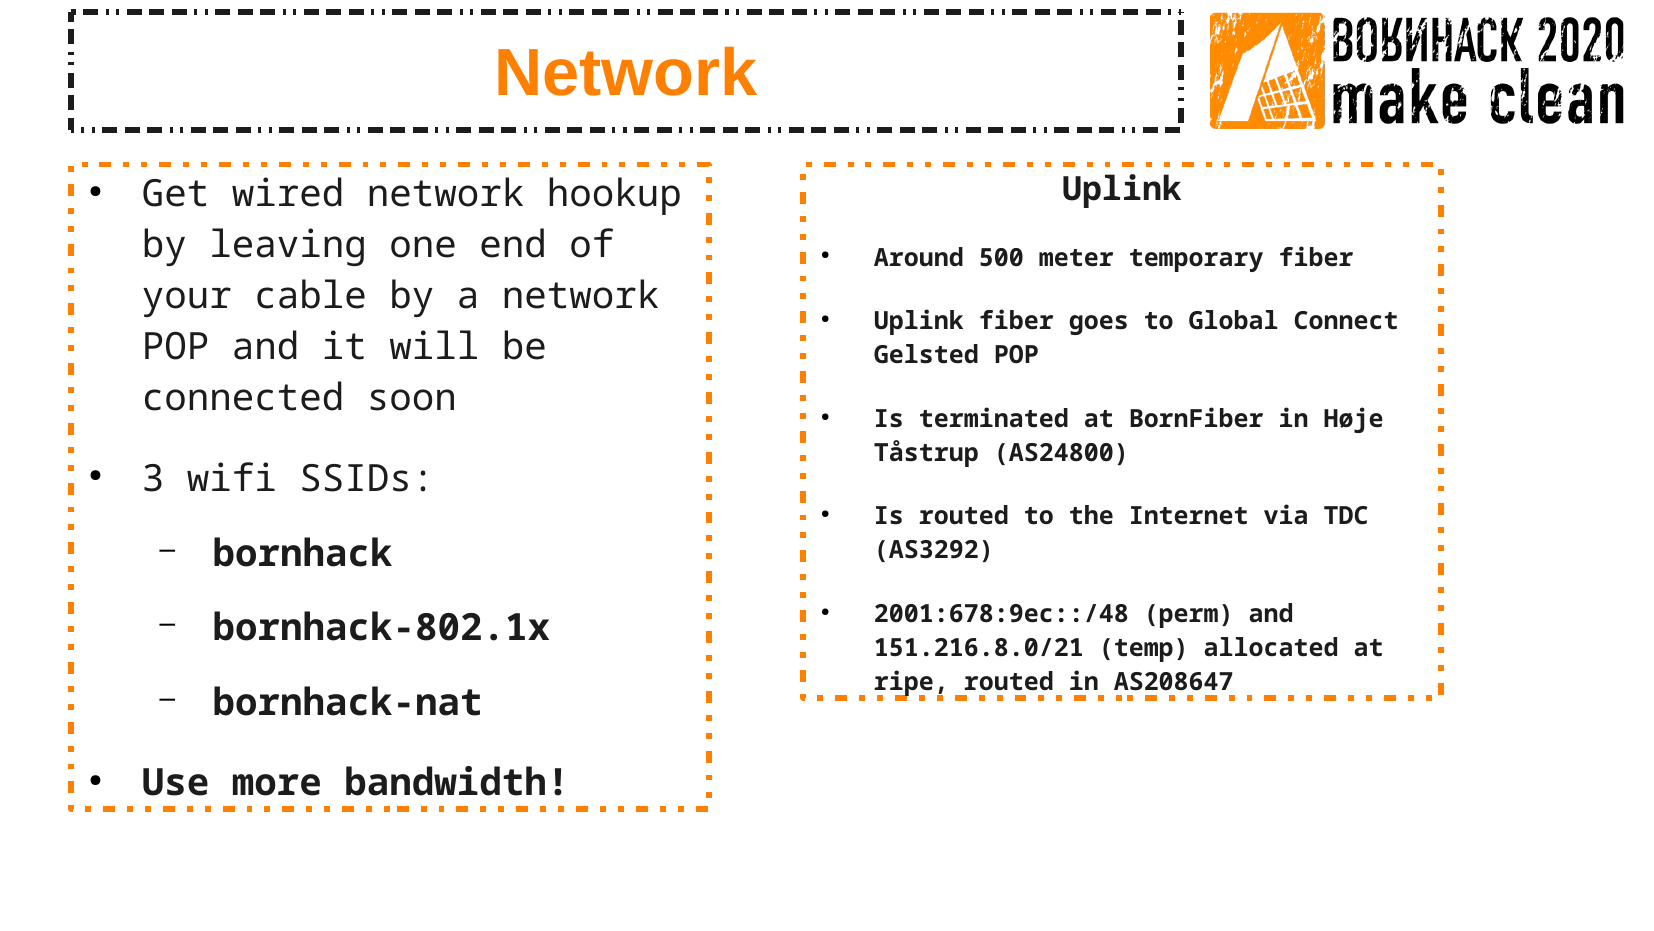

# Network
Uplink
Around 500 meter temporary fiber
Uplink fiber goes to Global Connect Gelsted POP
Is terminated at BornFiber in Høje Tåstrup (AS24800)
Is routed to the Internet via TDC (AS3292)
2001:678:9ec::/48 (perm) and 151.216.8.0/21 (temp) allocated at ripe, routed in AS208647
Get wired network hookup by leaving one end of your cable by a network POP and it will be connected soon
3 wifi SSIDs:
bornhack
bornhack-802.1x
bornhack-nat
Use more bandwidth!